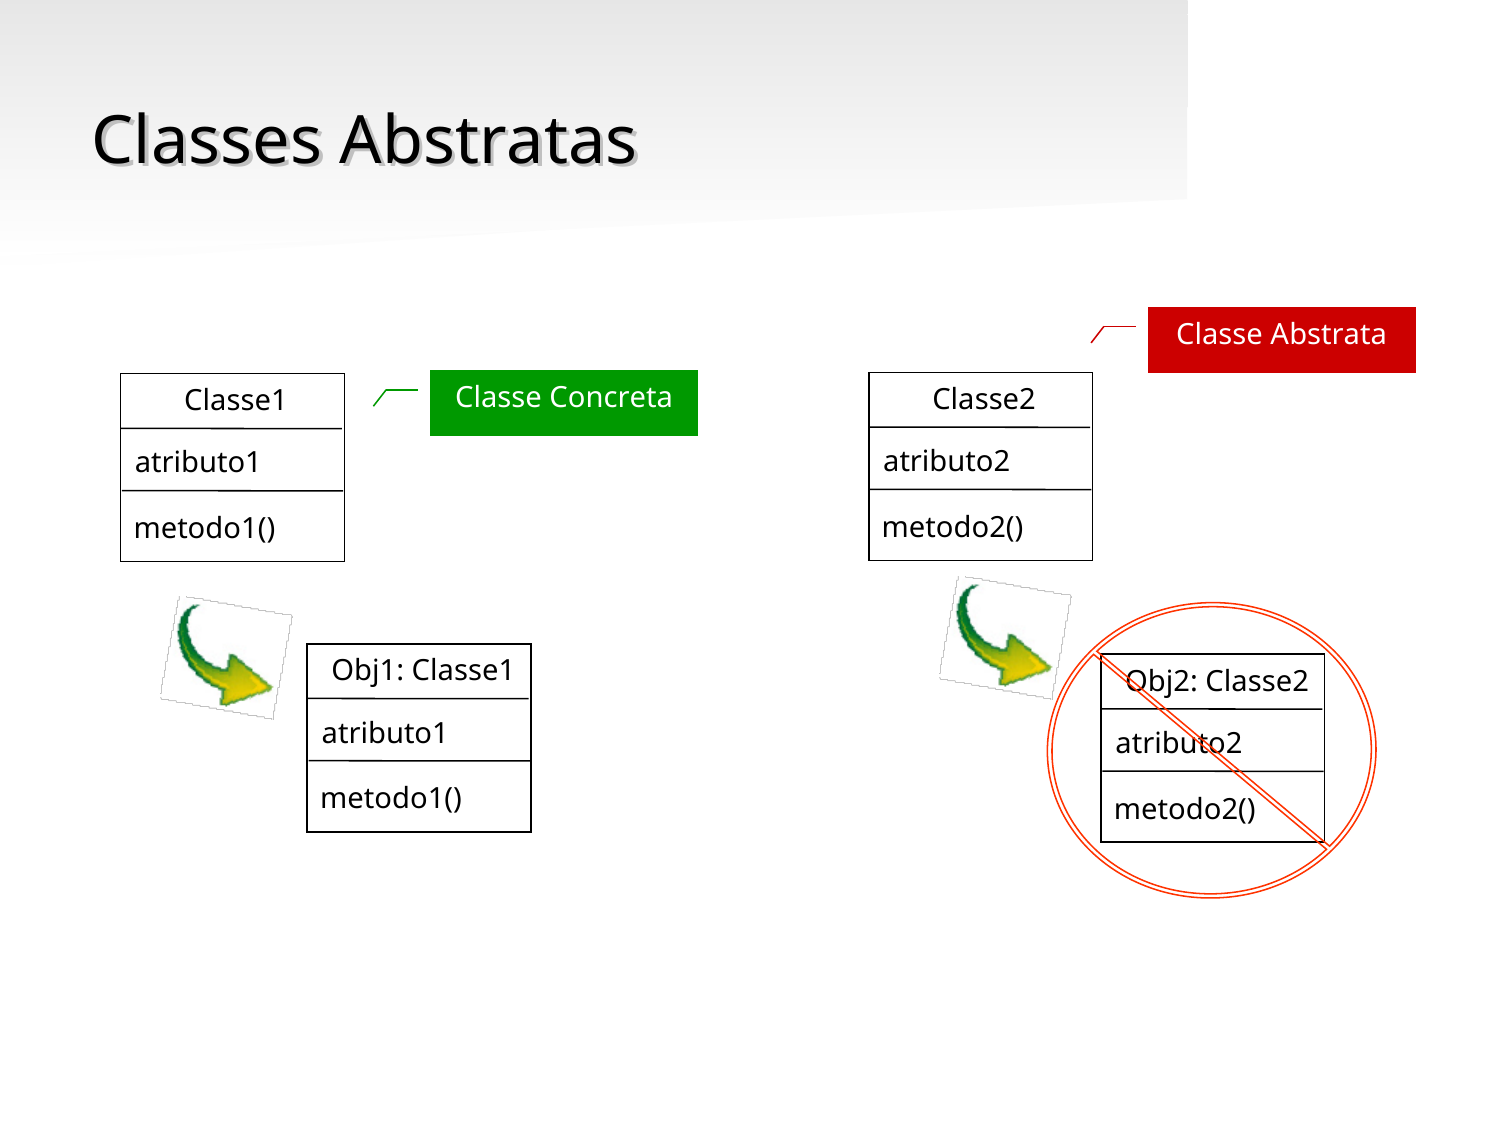

Classes Abstratas
Classe Abstrata
Classe Concreta
Classe2
Classe1
atributo2
atributo1
metodo2()
metodo1()
Obj1: Classe1
Obj2: Classe2
atributo1
atributo2
metodo1()
metodo2()